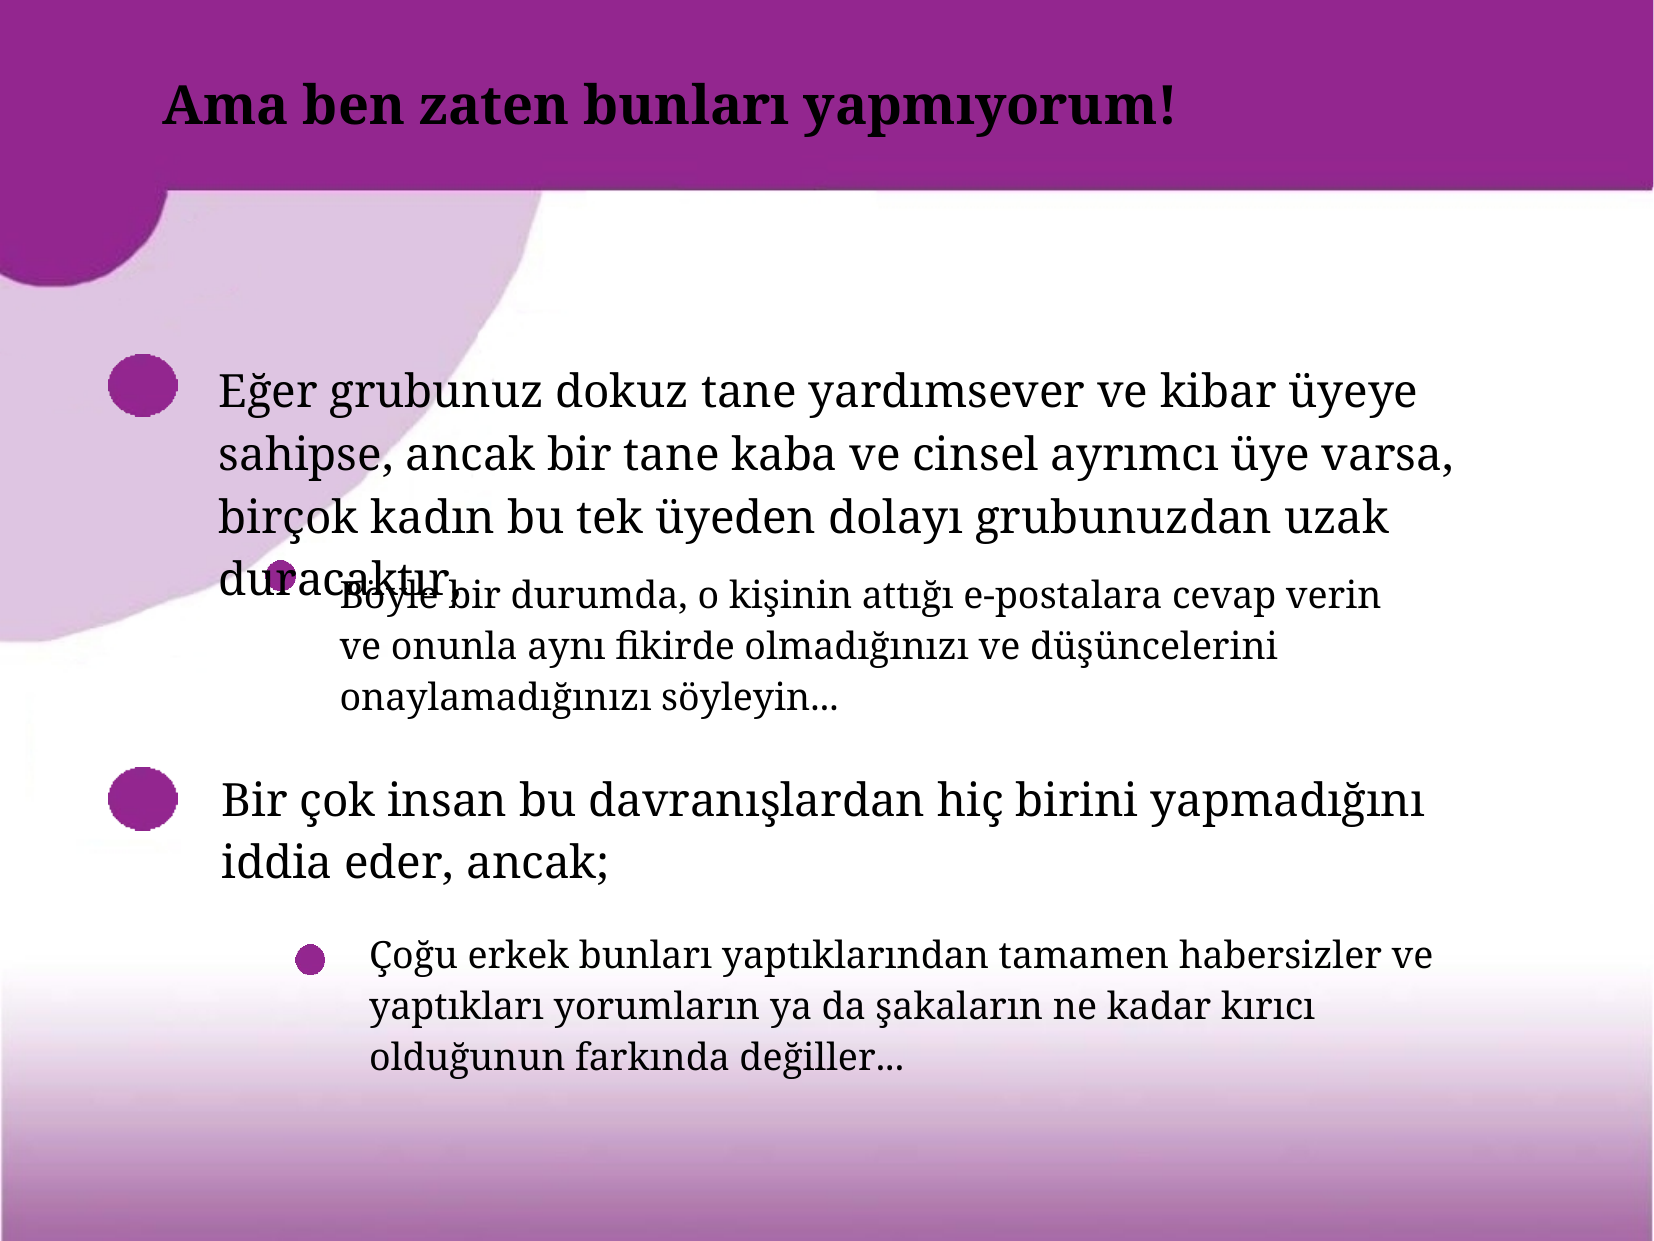

Ama ben zaten bunları yapmıyorum!
Eğer grubunuz dokuz tane yardımsever ve kibar üyeye sahipse, ancak bir tane kaba ve cinsel ayrımcı üye varsa, birçok kadın bu tek üyeden dolayı grubunuzdan uzak duracaktır,
Böyle bir durumda, o kişinin attığı e-postalara cevap verin ve onunla aynı fikirde olmadığınızı ve düşüncelerini onaylamadığınızı söyleyin...
Bir çok insan bu davranışlardan hiç birini yapmadığını iddia eder, ancak;
Çoğu erkek bunları yaptıklarından tamamen habersizler ve yaptıkları yorumların ya da şakaların ne kadar kırıcı olduğunun farkında değiller...